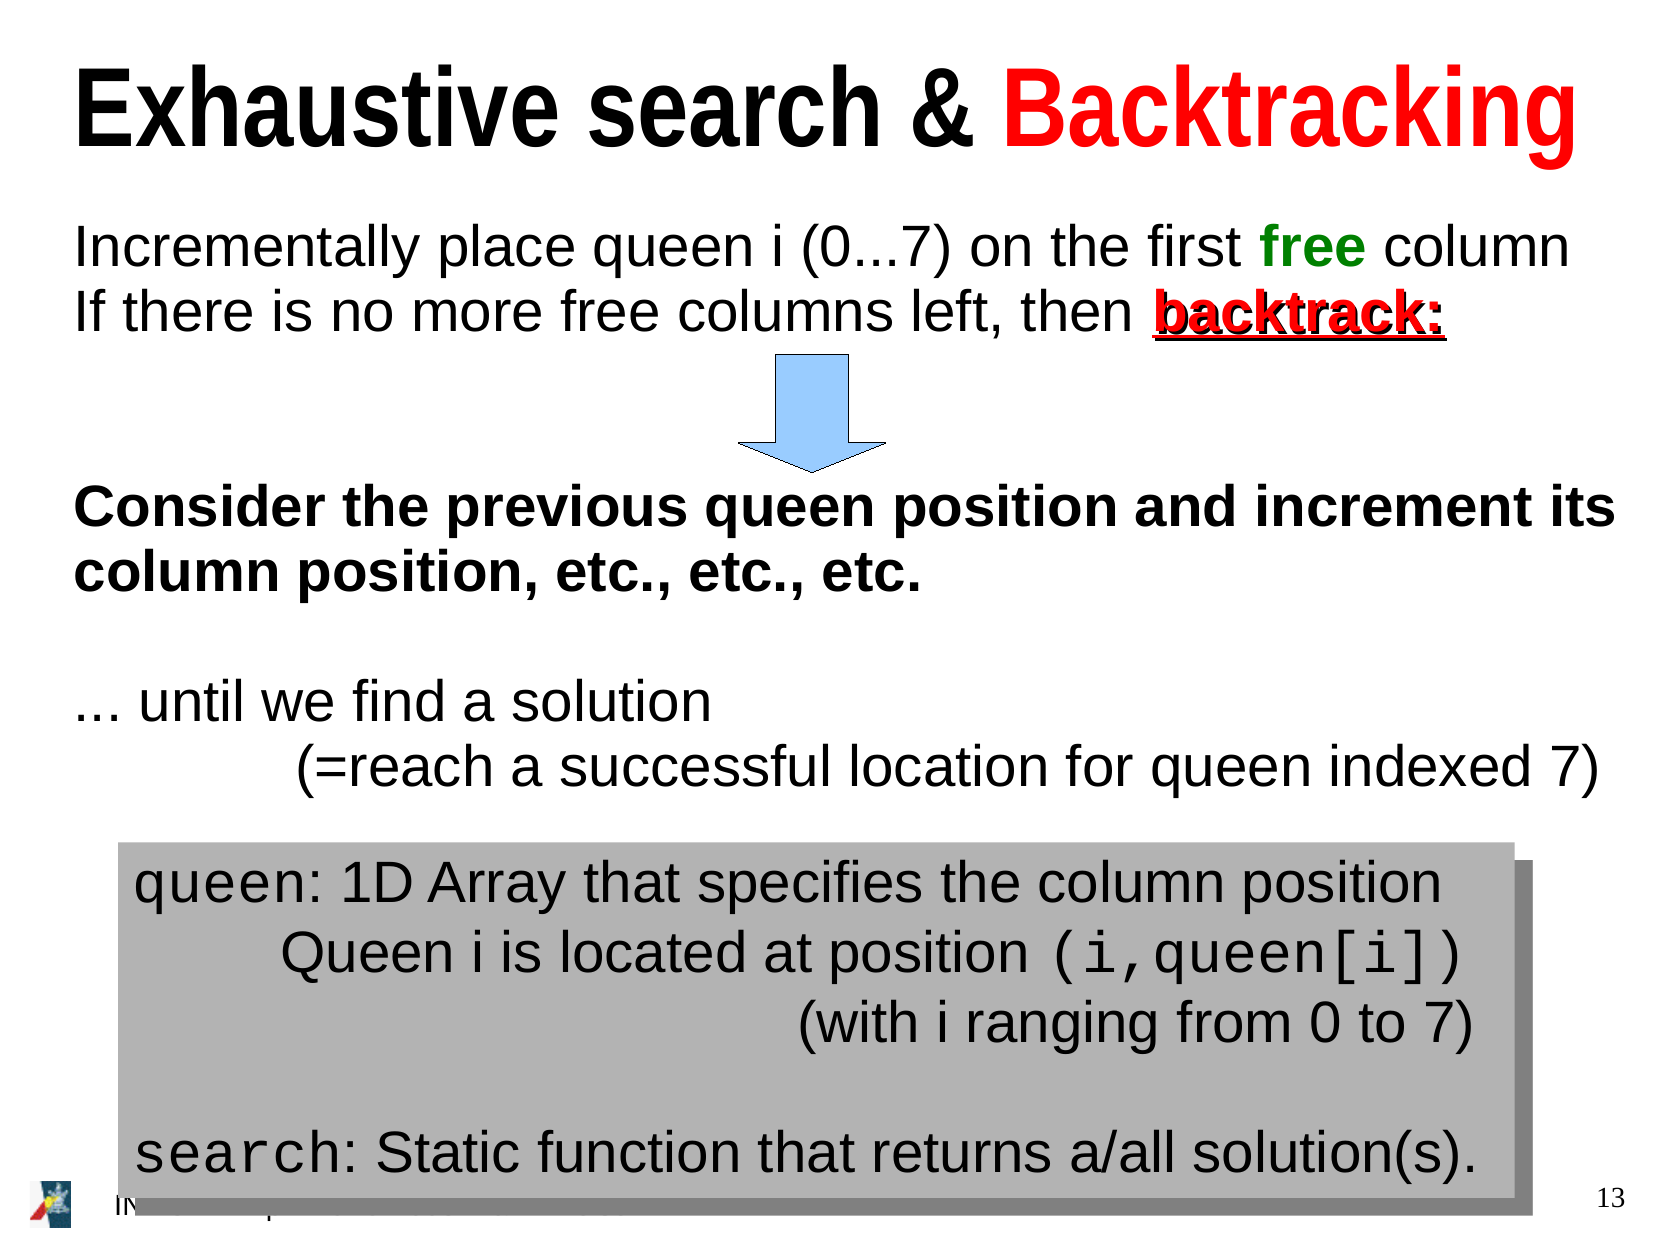

Exhaustive search & Backtracking
Incrementally place queen i (0...7) on the first free column
If there is no more free columns left, then backtrack:
Consider the previous queen position and increment its
column position, etc., etc., etc.
... until we find a solution
			(=reach a successful location for queen indexed 7)
queen: 1D Array that specifies the column position
		Queen i is located at position (i,queen[i])
									(with i ranging from 0 to 7)
search: Static function that returns a/all solution(s).